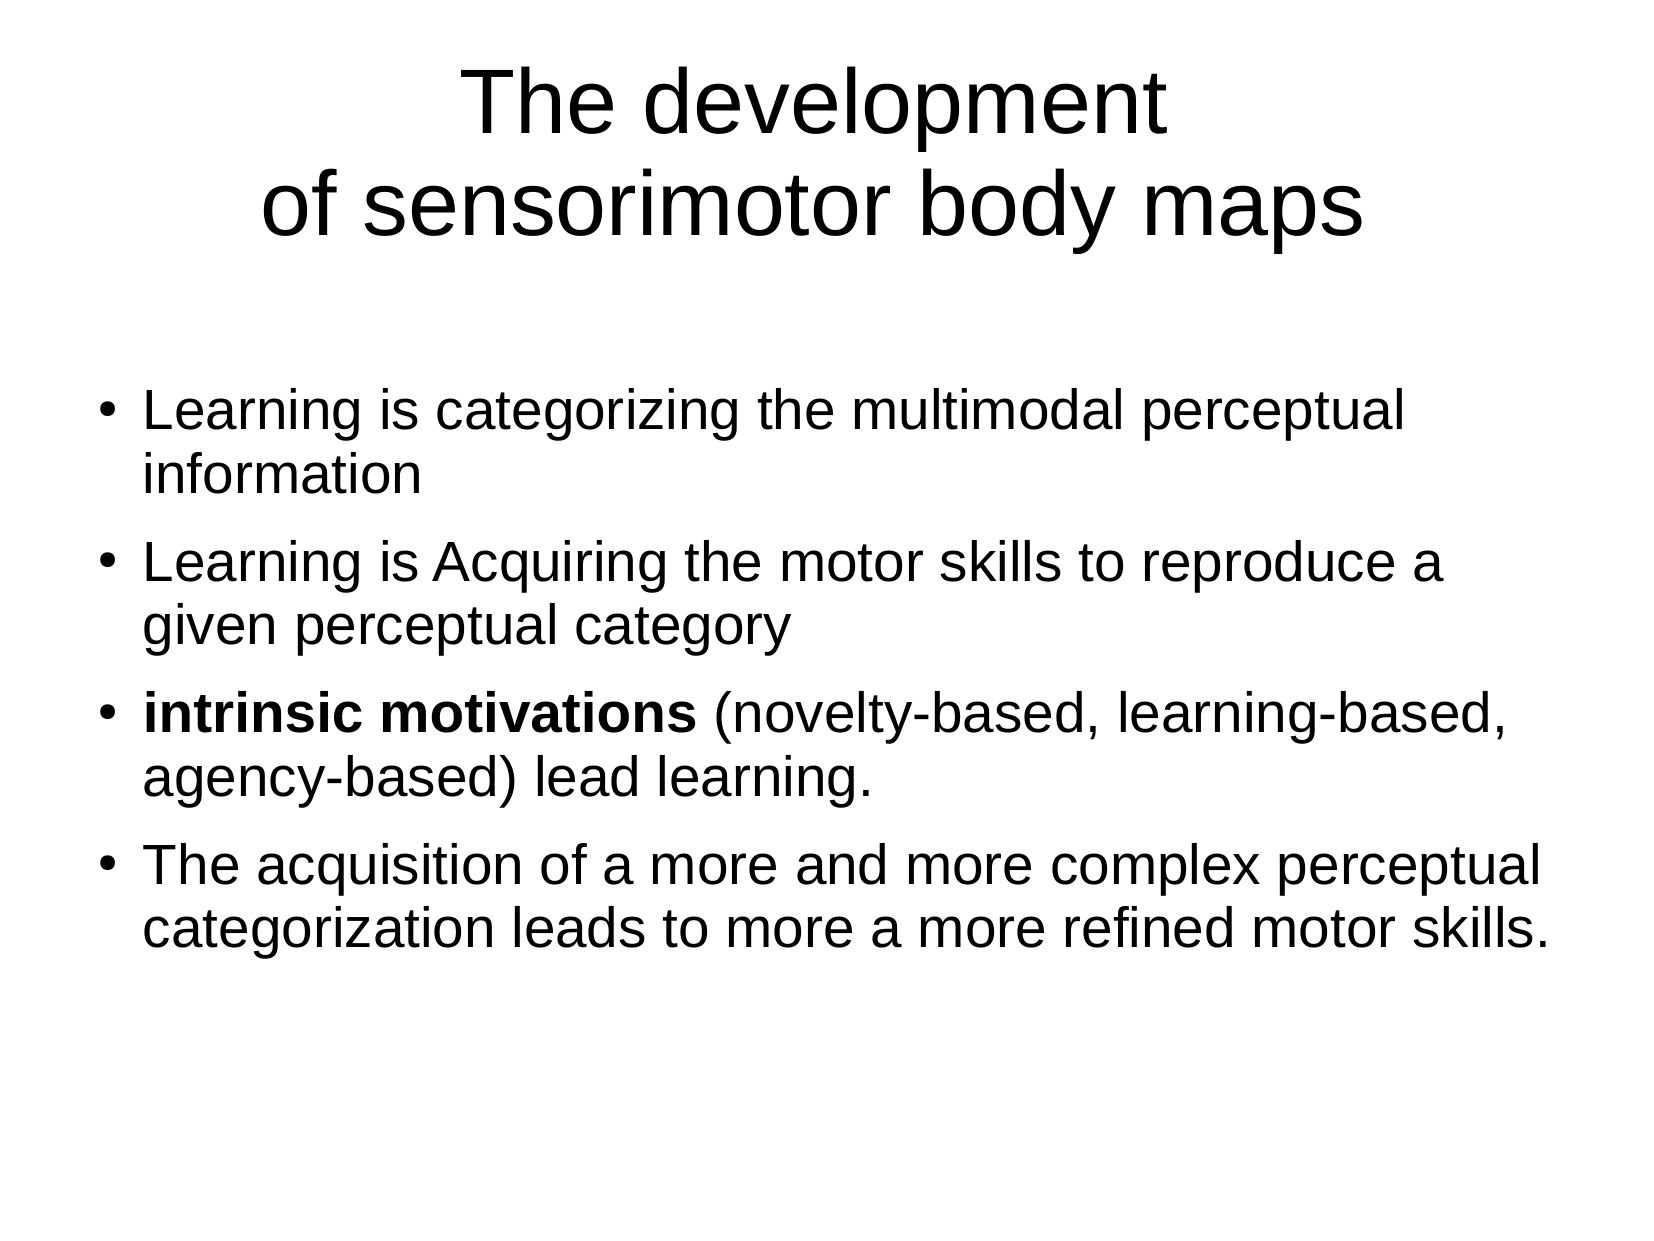

# The development of sensorimotor body maps
Learning is categorizing the multimodal perceptual information
Learning is Acquiring the motor skills to reproduce a given perceptual category
intrinsic motivations (novelty-based, learning-based, agency-based) lead learning.
The acquisition of a more and more complex perceptual categorization leads to more a more refined motor skills.